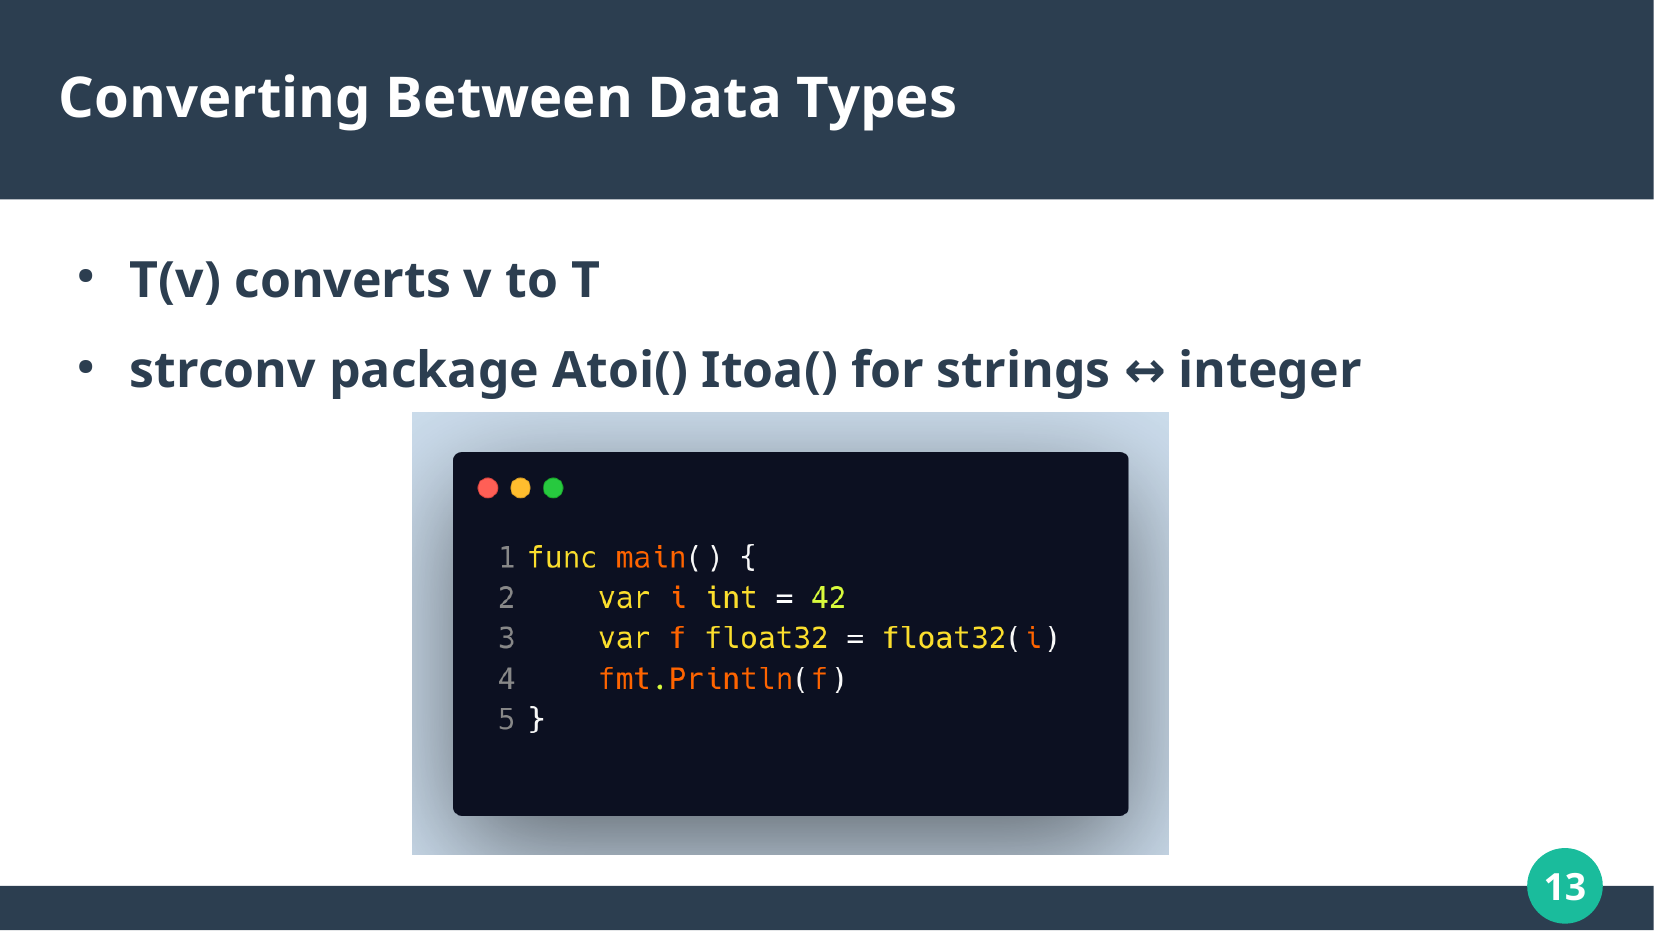

# Converting Between Data Types
T(v) converts v to T
strconv package Atoi() Itoa() for strings ↔ integer